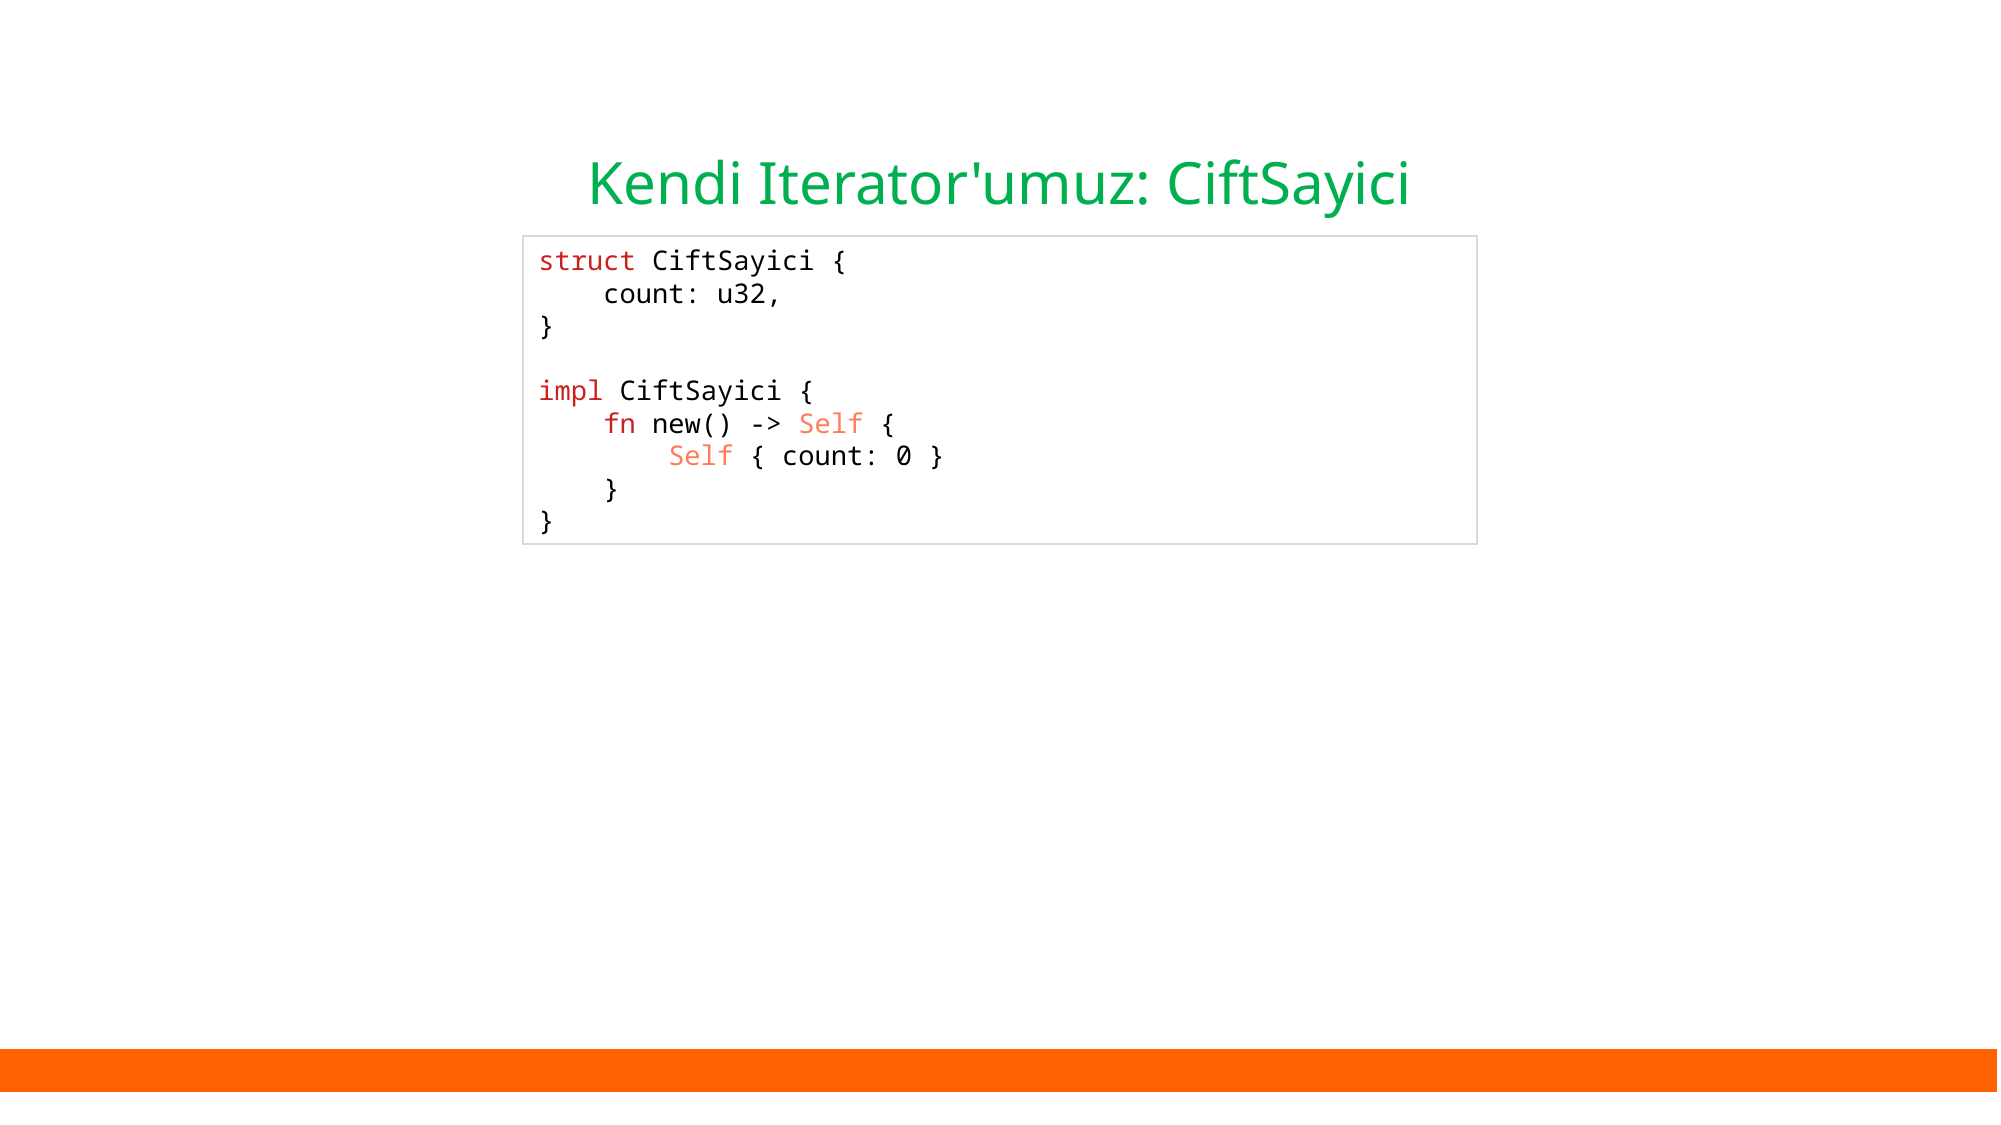

# Kendi Iterator'umuz: CiftSayici
struct CiftSayici {
 count: u32,
}
impl CiftSayici {
 fn new() -> Self {
 Self { count: 0 }
 }
}